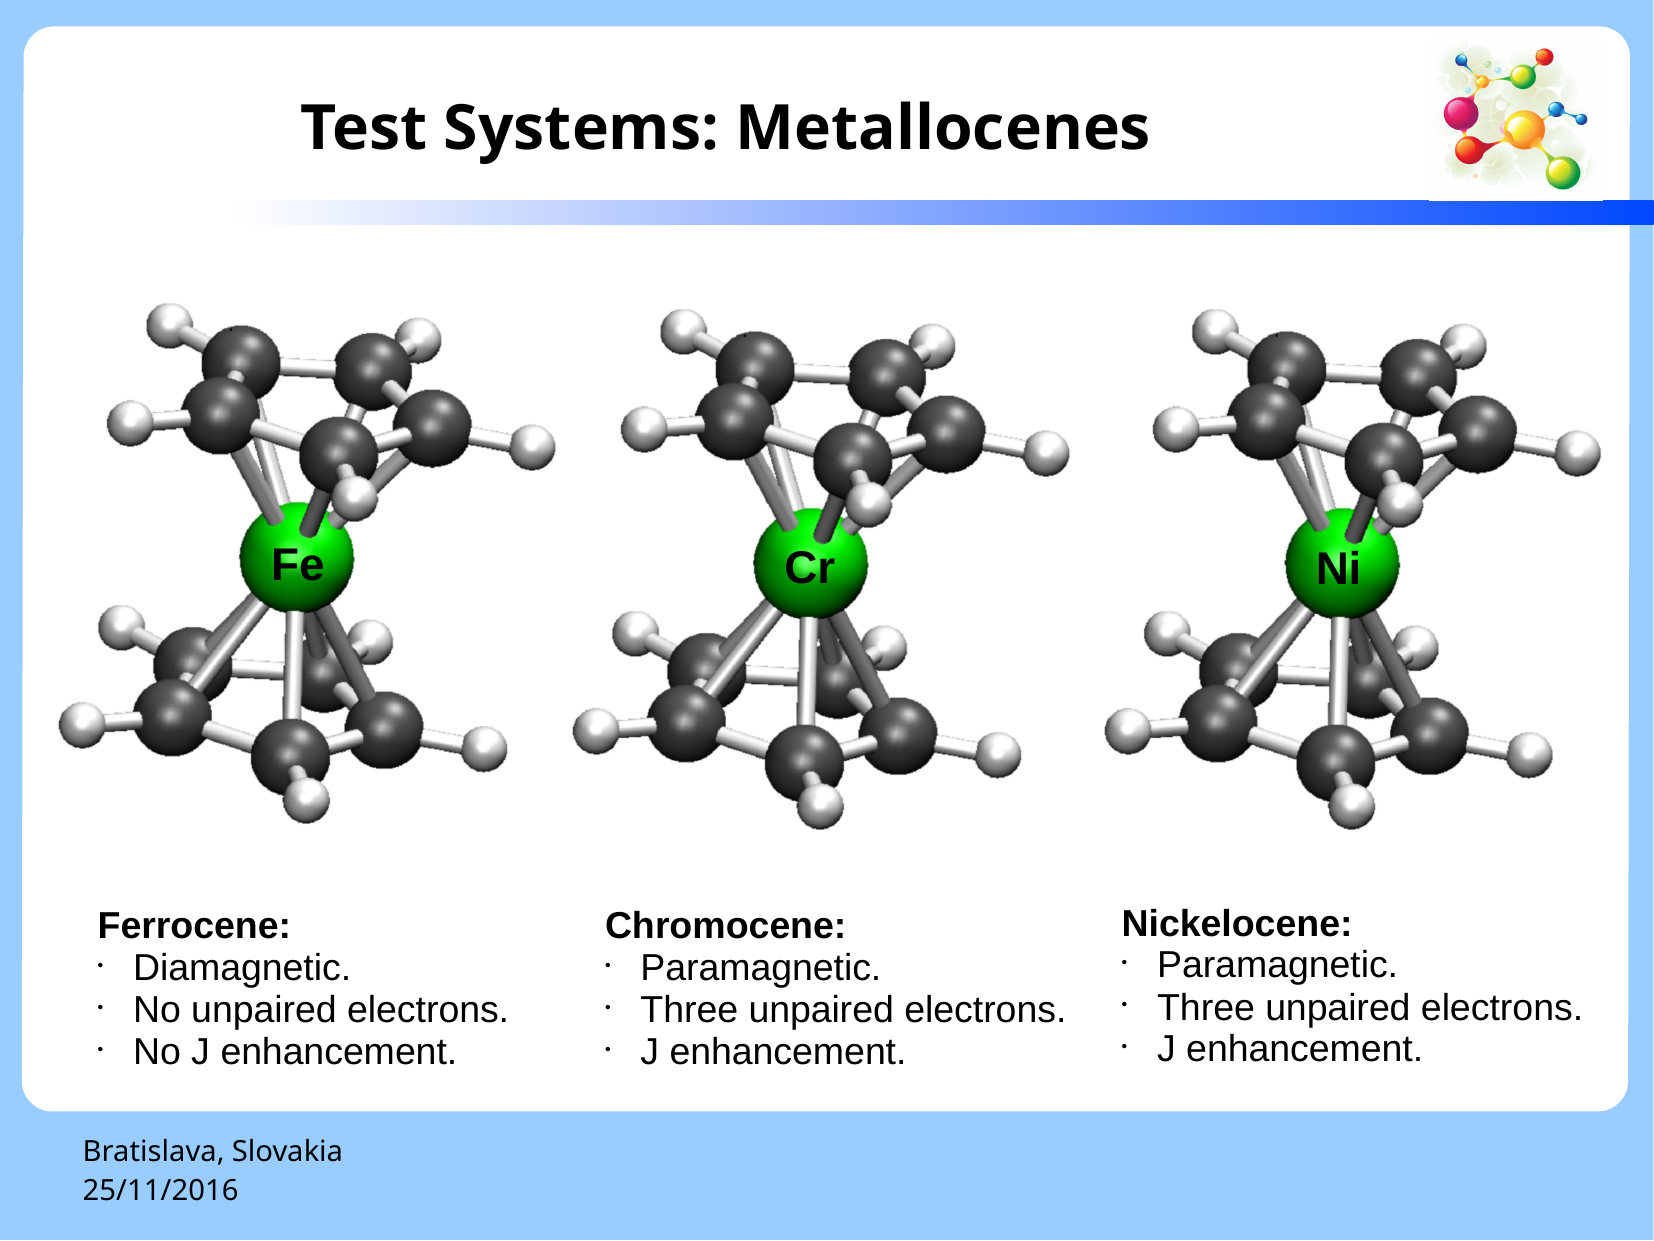

# Test Systems: Metallocenes
Fe
Cr
Ni
Nickelocene:
Paramagnetic.
Three unpaired electrons.
J enhancement.
Ferrocene:
Diamagnetic.
No unpaired electrons.
No J enhancement.
Chromocene:
Paramagnetic.
Three unpaired electrons.
J enhancement.